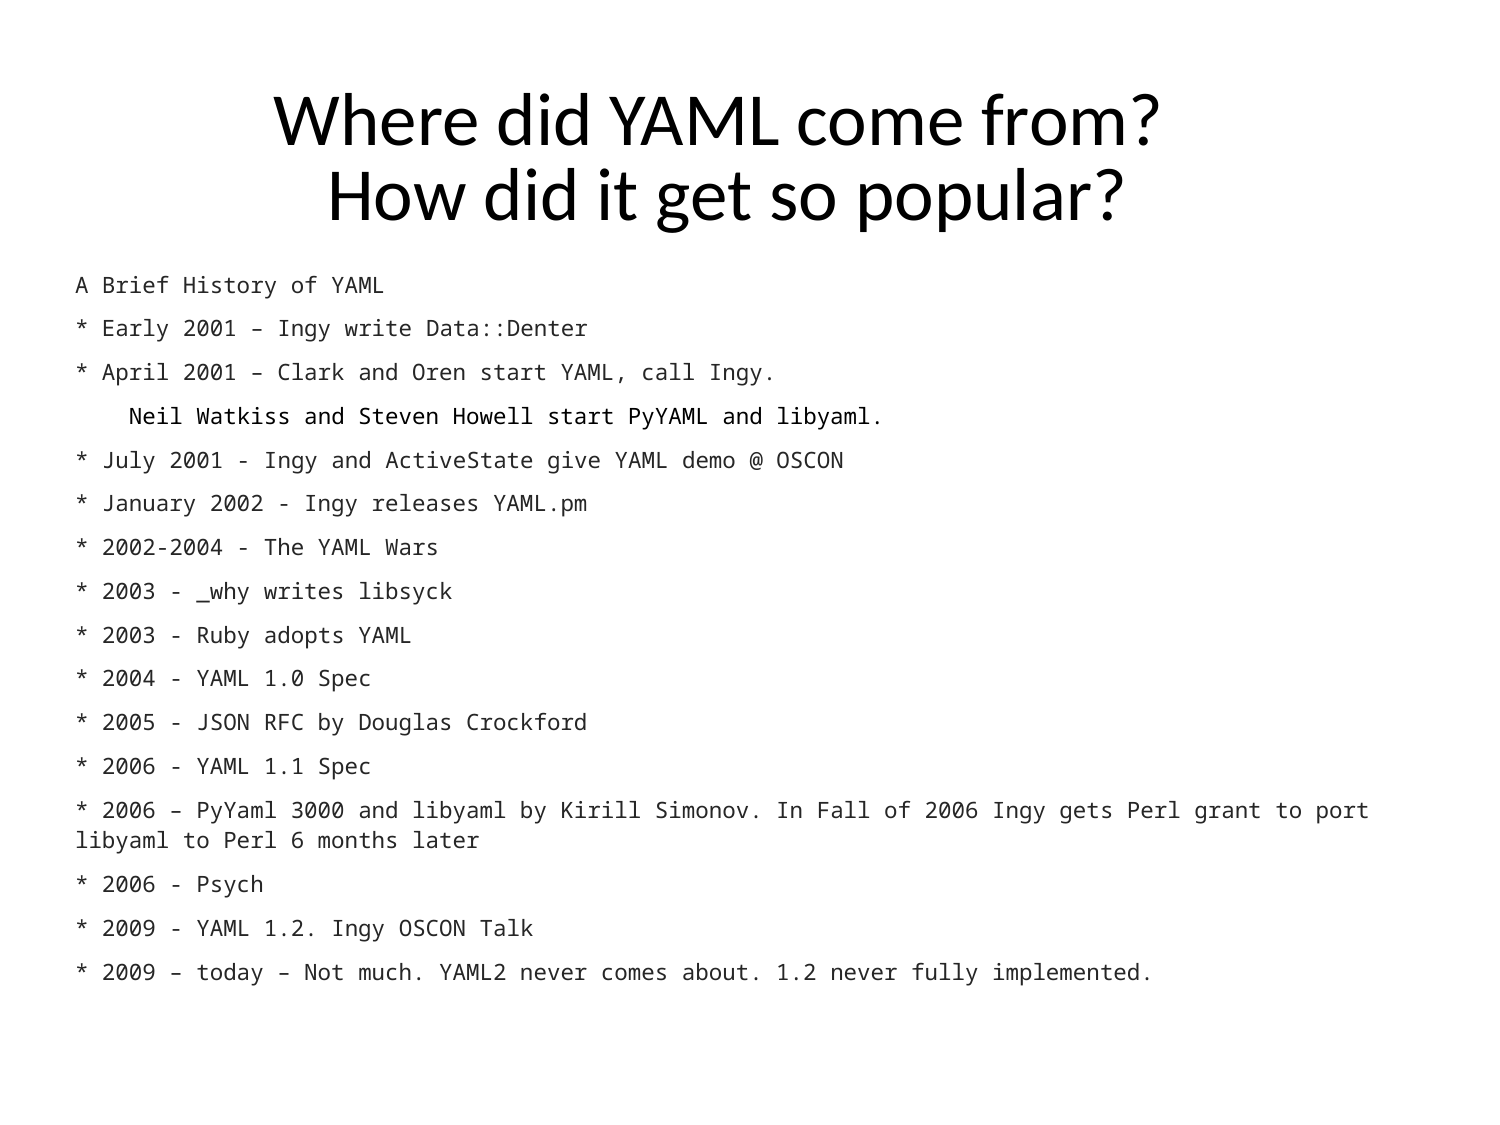

# Where did YAML come from? How did it get so popular?
A Brief History of YAML
* Early 2001 – Ingy write Data::Denter
* April 2001 – Clark and Oren start YAML, call Ingy.
 Neil Watkiss and Steven Howell start PyYAML and libyaml.
* July 2001 - Ingy and ActiveState give YAML demo @ OSCON
* January 2002 - Ingy releases YAML.pm
* 2002-2004 - The YAML Wars
* 2003 - _why writes libsyck
* 2003 - Ruby adopts YAML
* 2004 - YAML 1.0 Spec
* 2005 - JSON RFC by Douglas Crockford
* 2006 - YAML 1.1 Spec
* 2006 – PyYaml 3000 and libyaml by Kirill Simonov. In Fall of 2006 Ingy gets Perl grant to port libyaml to Perl 6 months later
* 2006 - Psych
* 2009 - YAML 1.2. Ingy OSCON Talk
* 2009 – today – Not much. YAML2 never comes about. 1.2 never fully implemented.